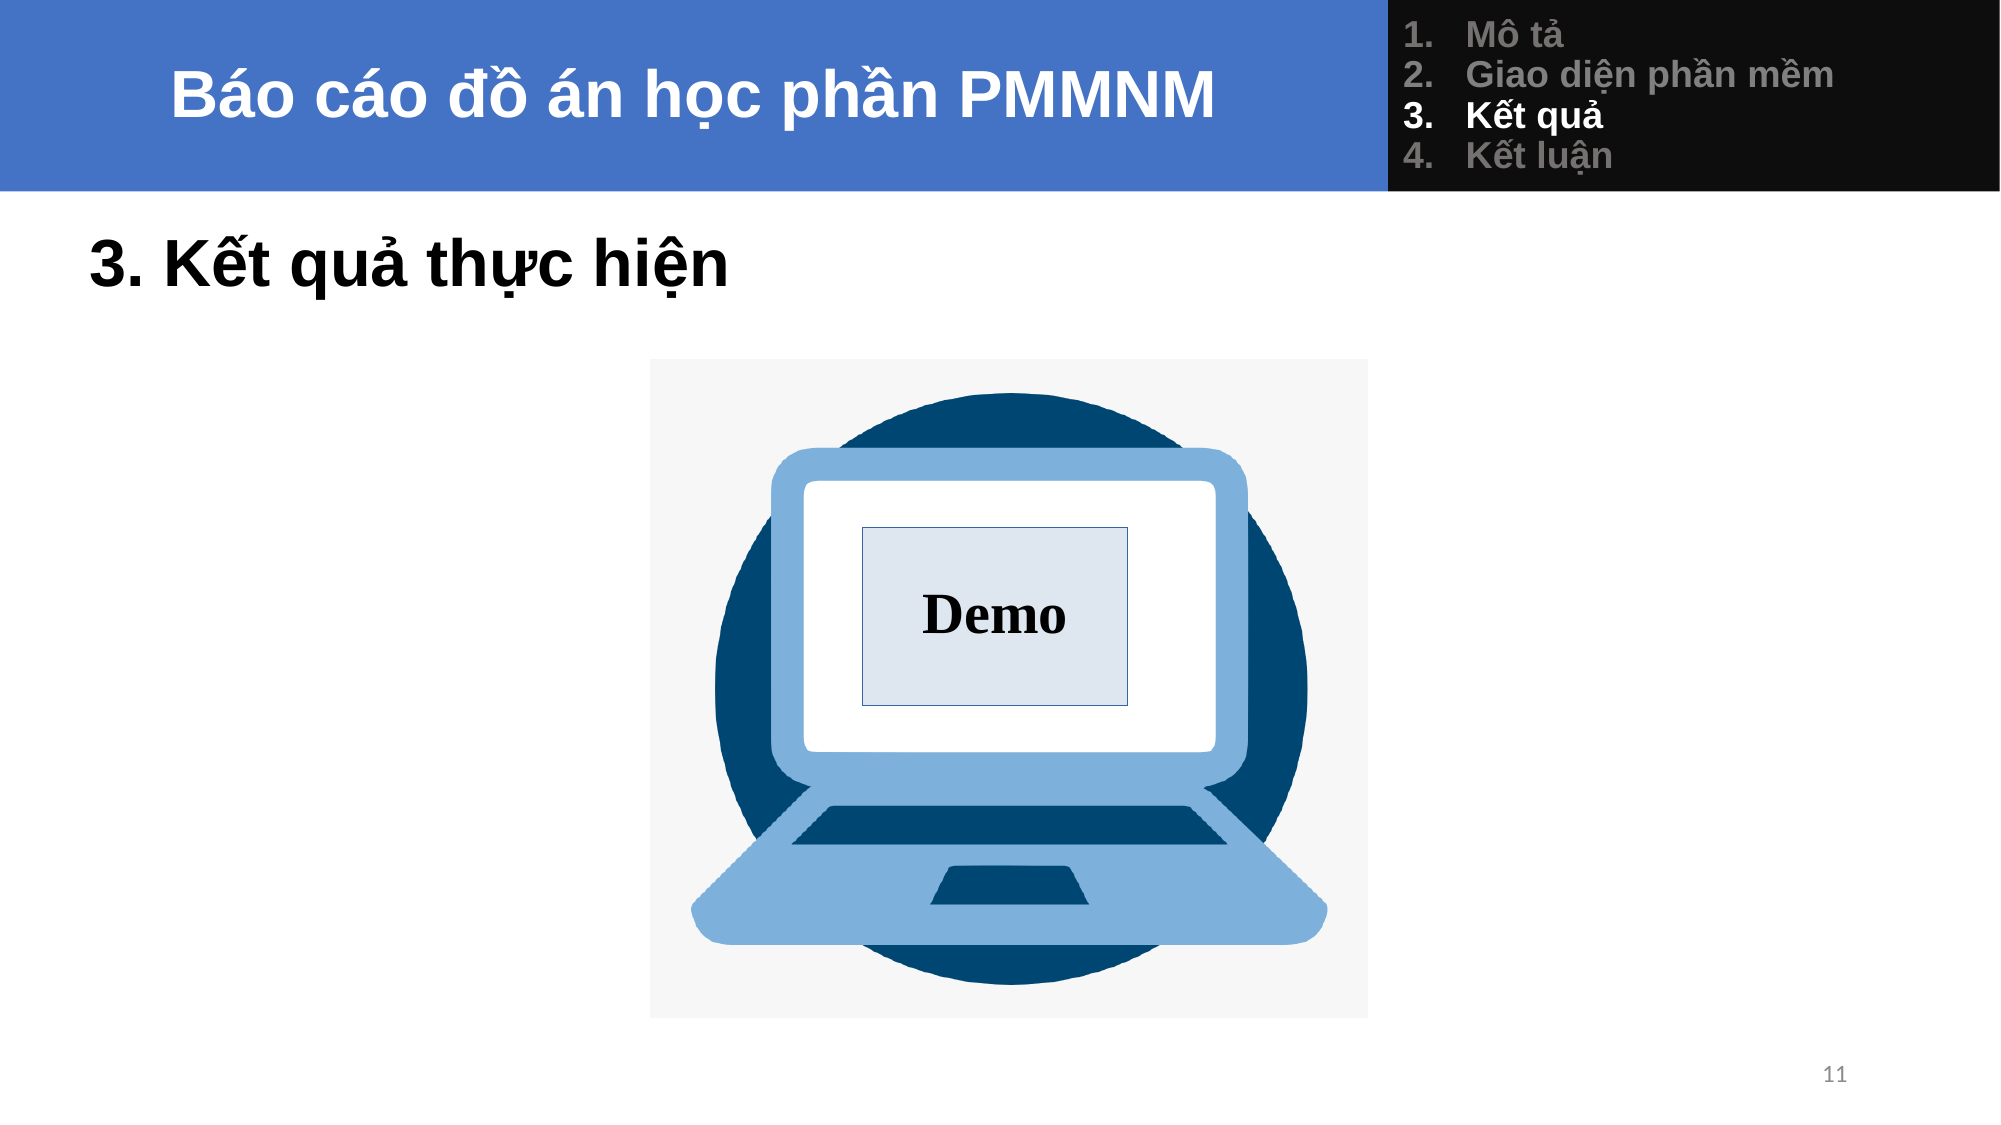

Báo cáo đồ án học phần PMMNM
1. Mô tả
2. Giao diện phần mềm
3. Kết quả
4. Kết luận
	3. Kết quả thực hiện
Demo